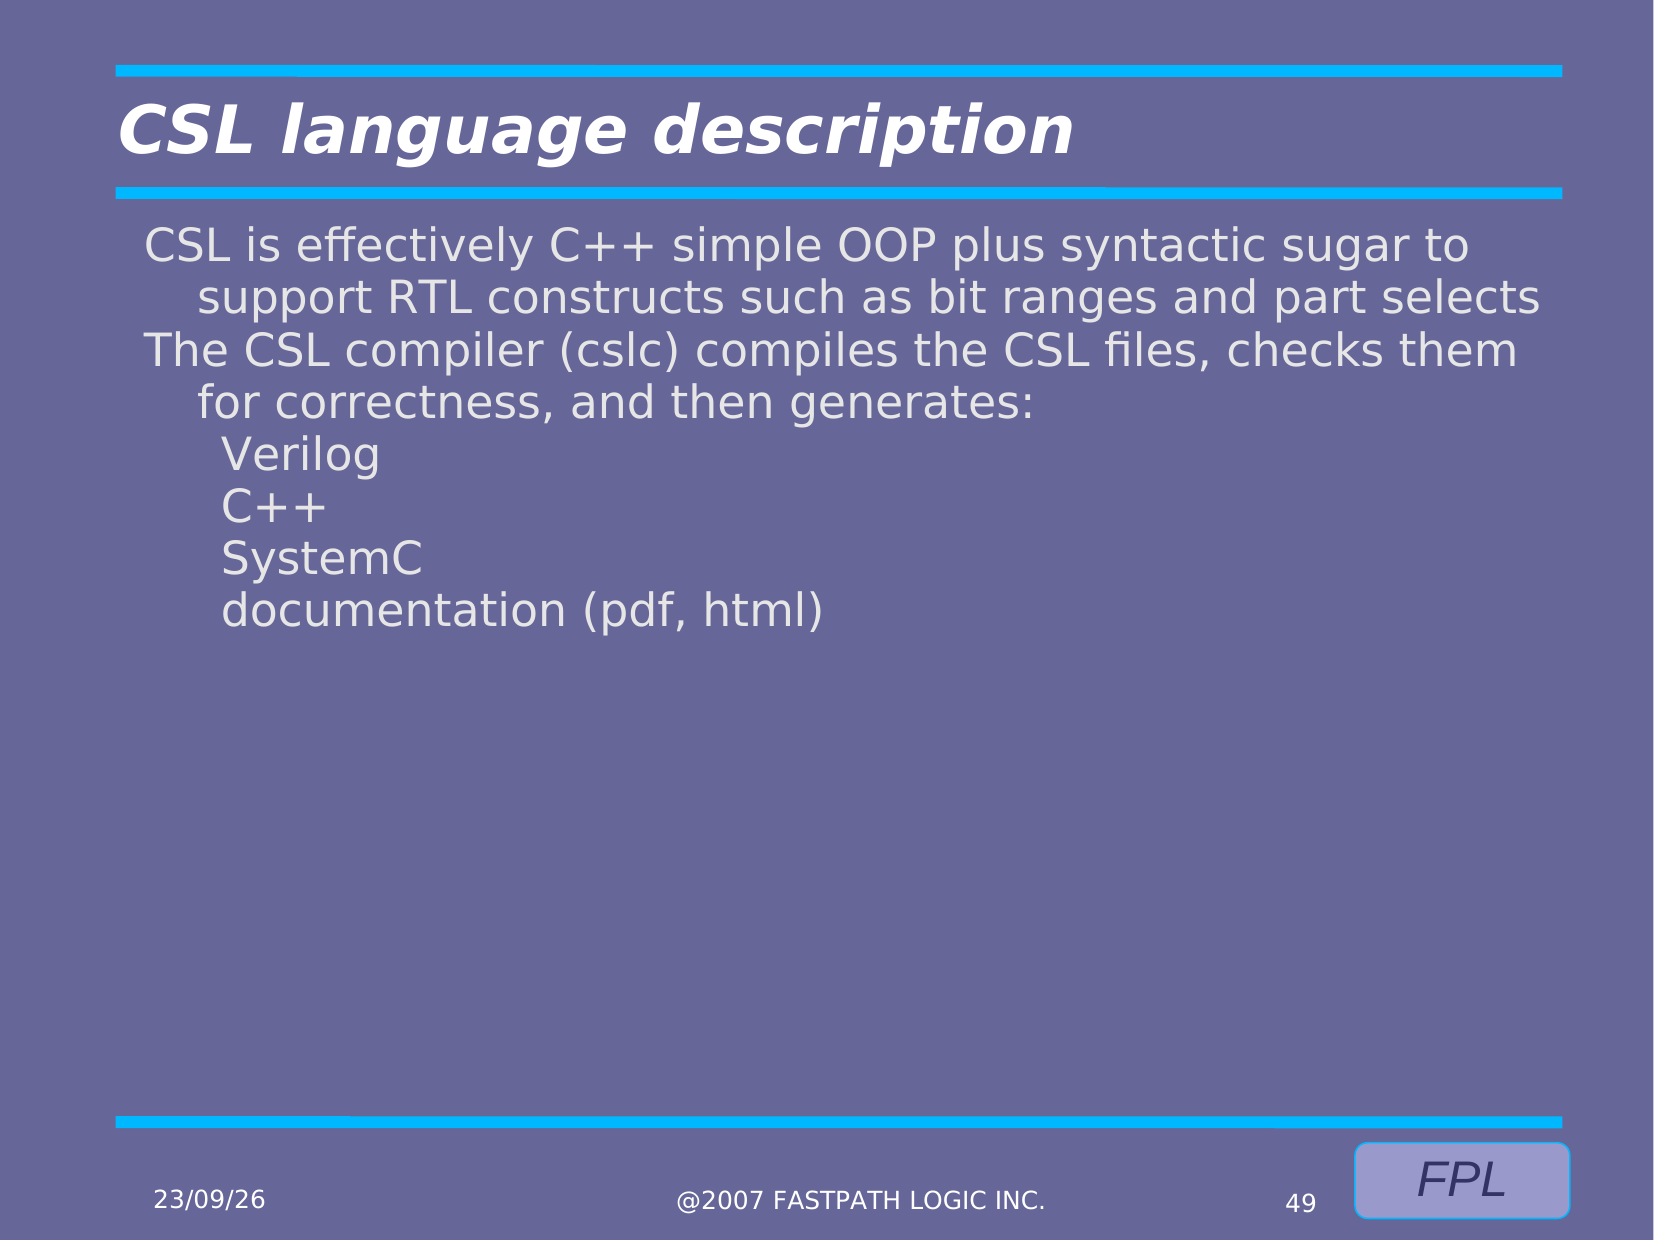

# CSL language description
CSL is effectively C++ simple OOP plus syntactic sugar to
support RTL constructs such as bit ranges and part selects
The CSL compiler (cslc) compiles the CSL files, checks them for correctness, and then generates:
Verilog
C++
SystemC
documentation (pdf, html)
49